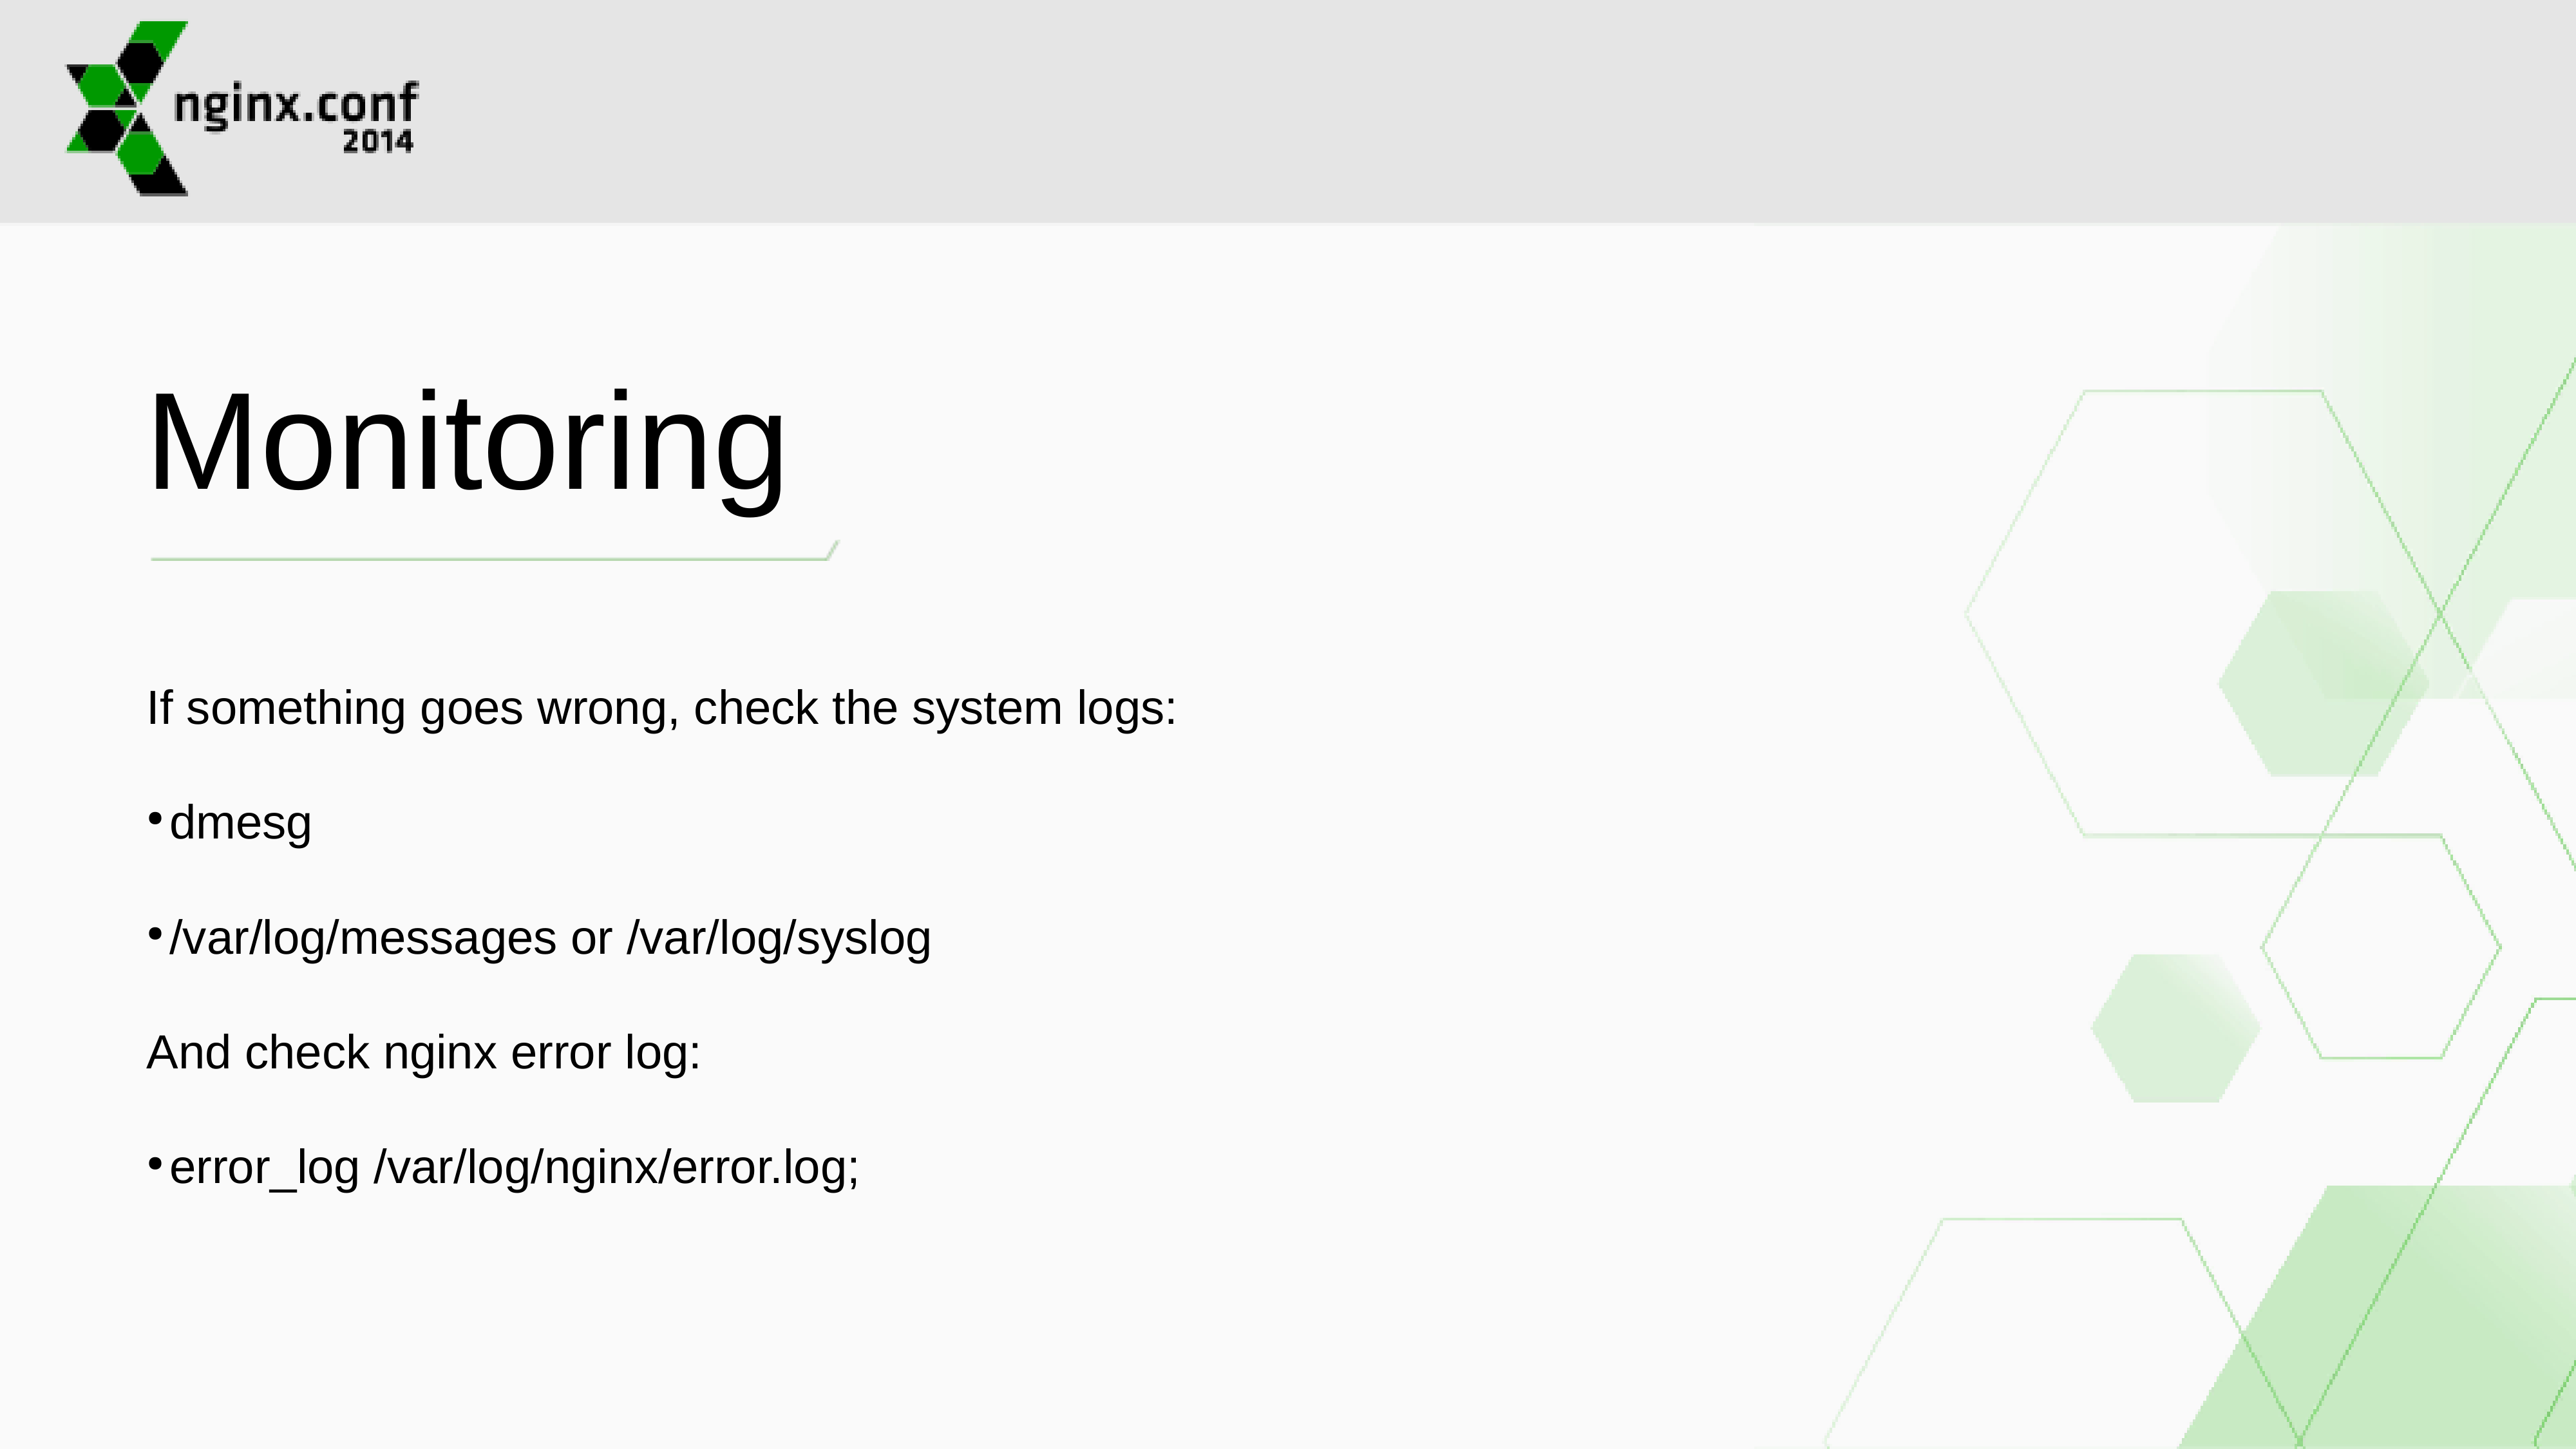

# Monitoring
If something goes wrong, check the system logs:
dmesg
/var/log/messages or /var/log/syslog
And check nginx error log:
error_log /var/log/nginx/error.log;